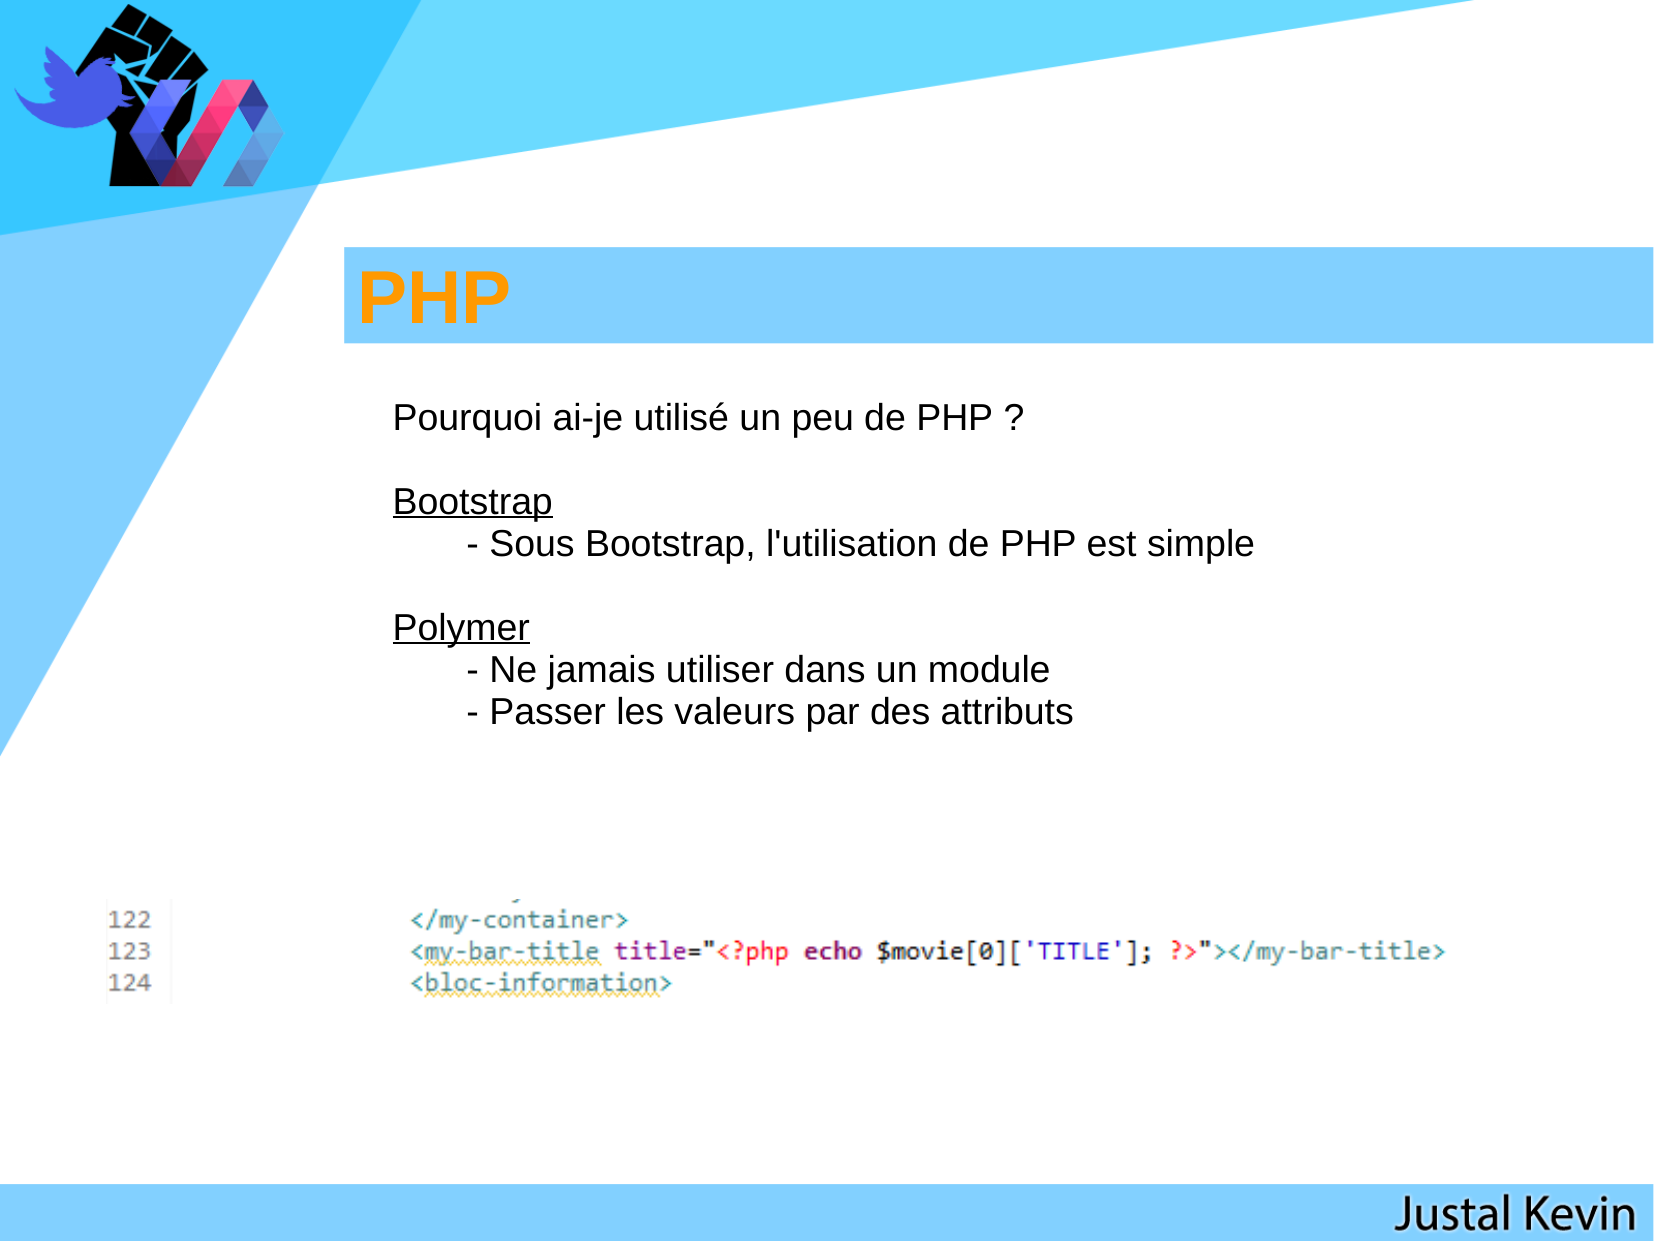

PHP
Pourquoi ai-je utilisé un peu de PHP ?
Bootstrap
	- Sous Bootstrap, l'utilisation de PHP est simple
Polymer
	- Ne jamais utiliser dans un module
	- Passer les valeurs par des attributs